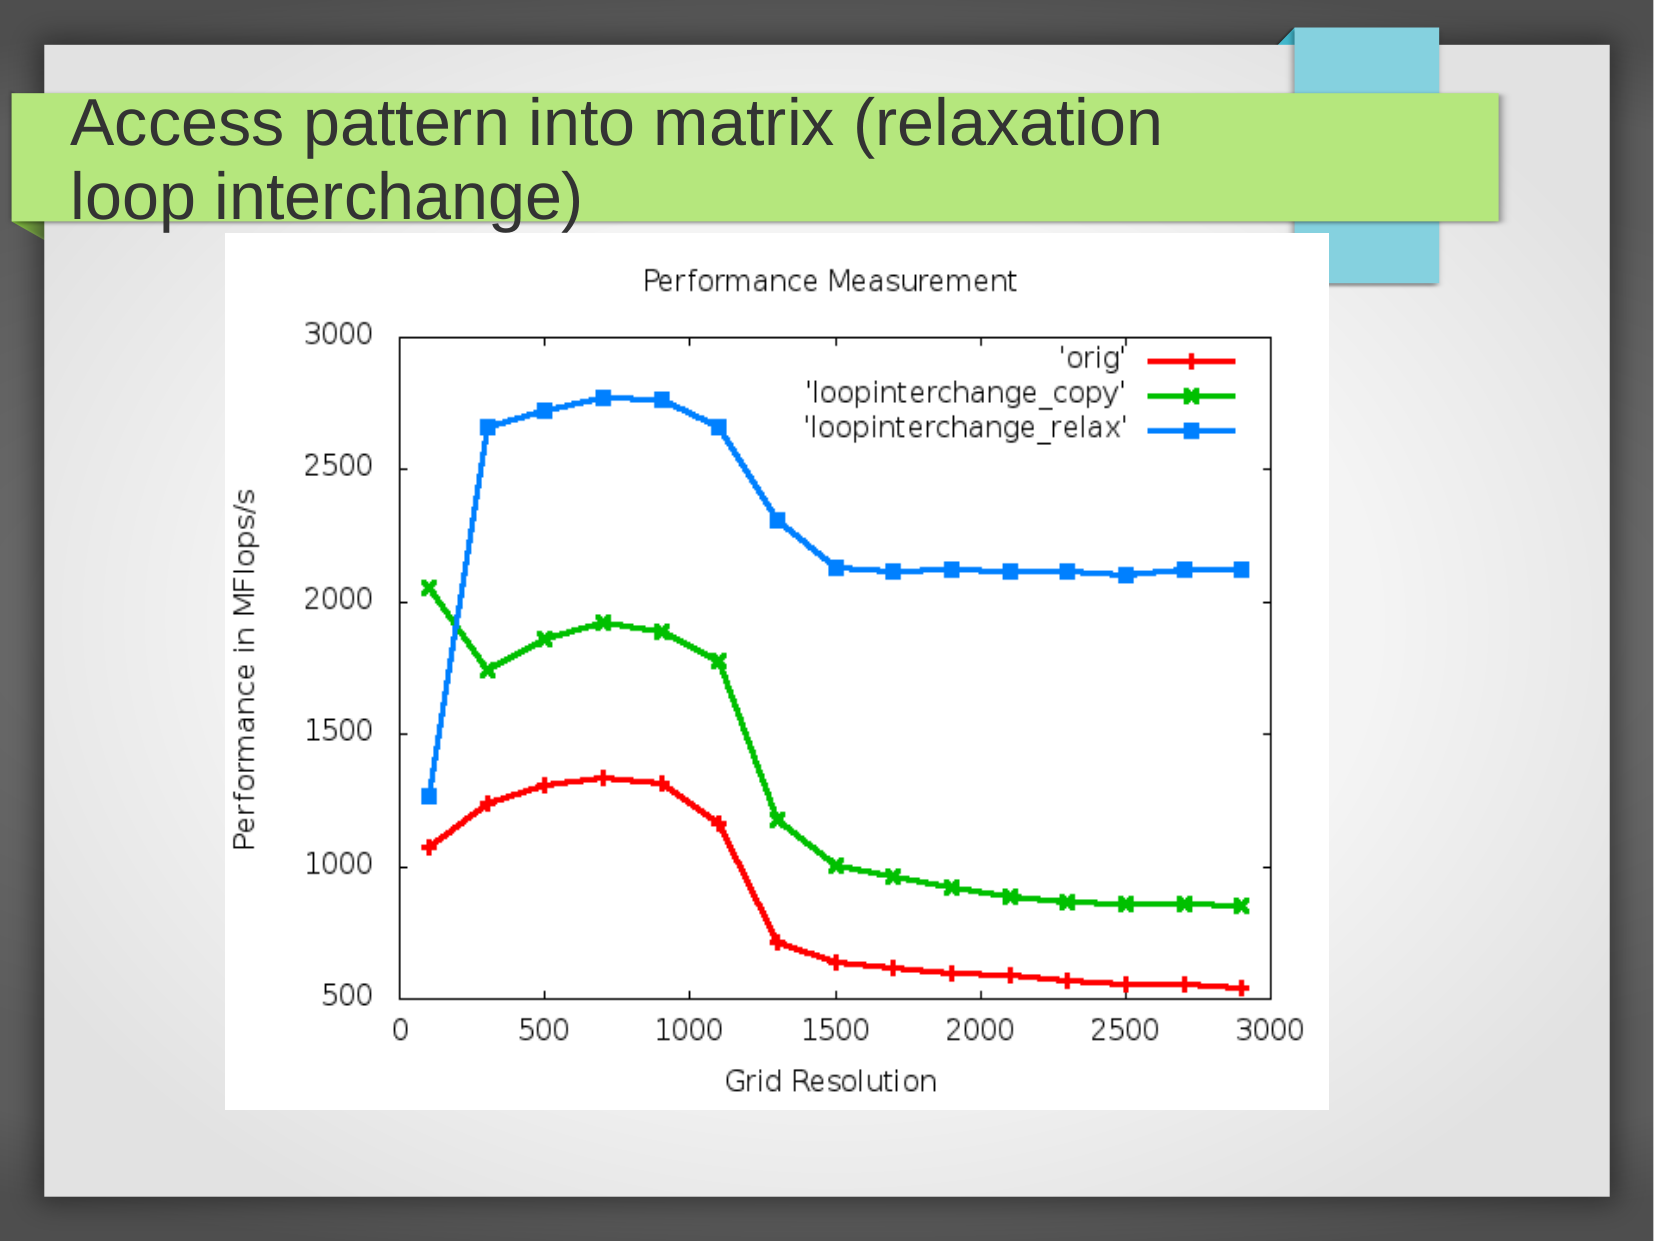

# Access pattern into matrix (relaxation loop interchange)